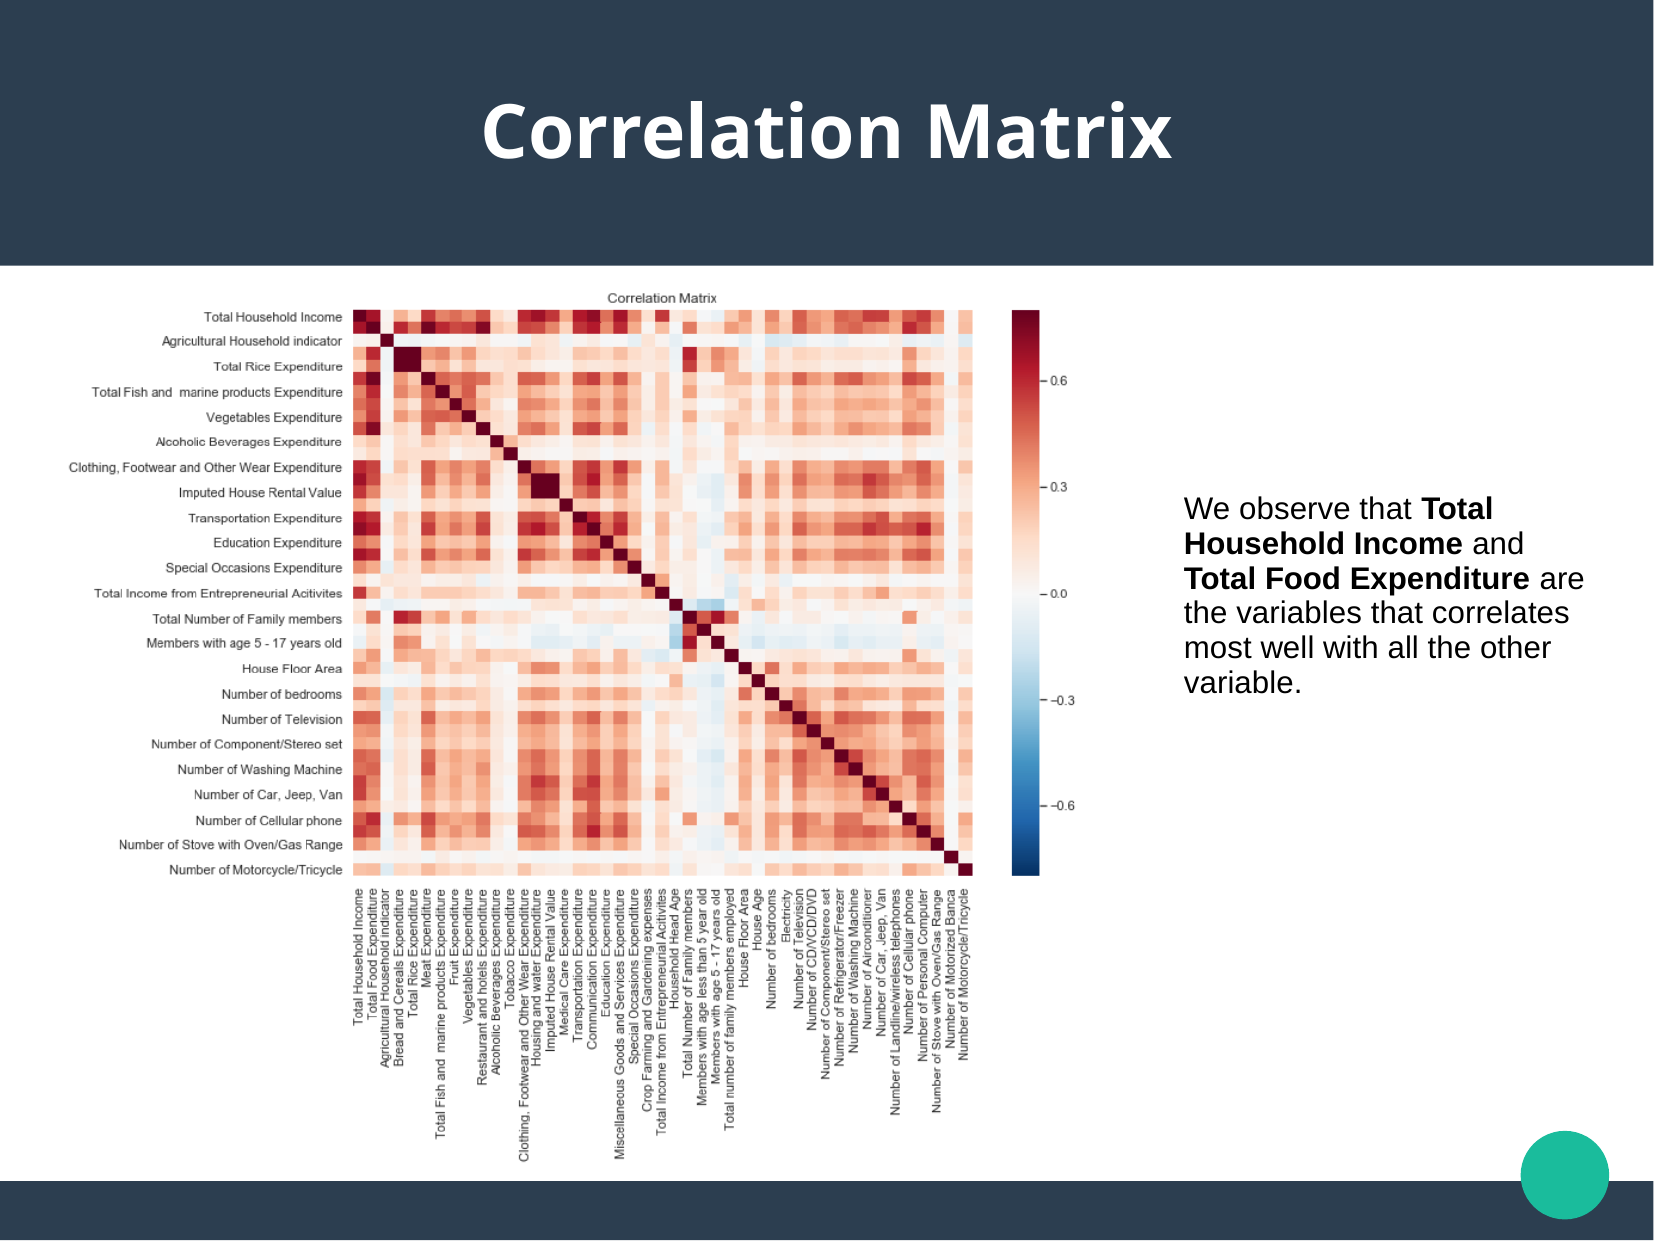

Correlation Matrix
We observe that Total Household Income and Total Food Expenditure are the variables that correlates most well with all the other variable.